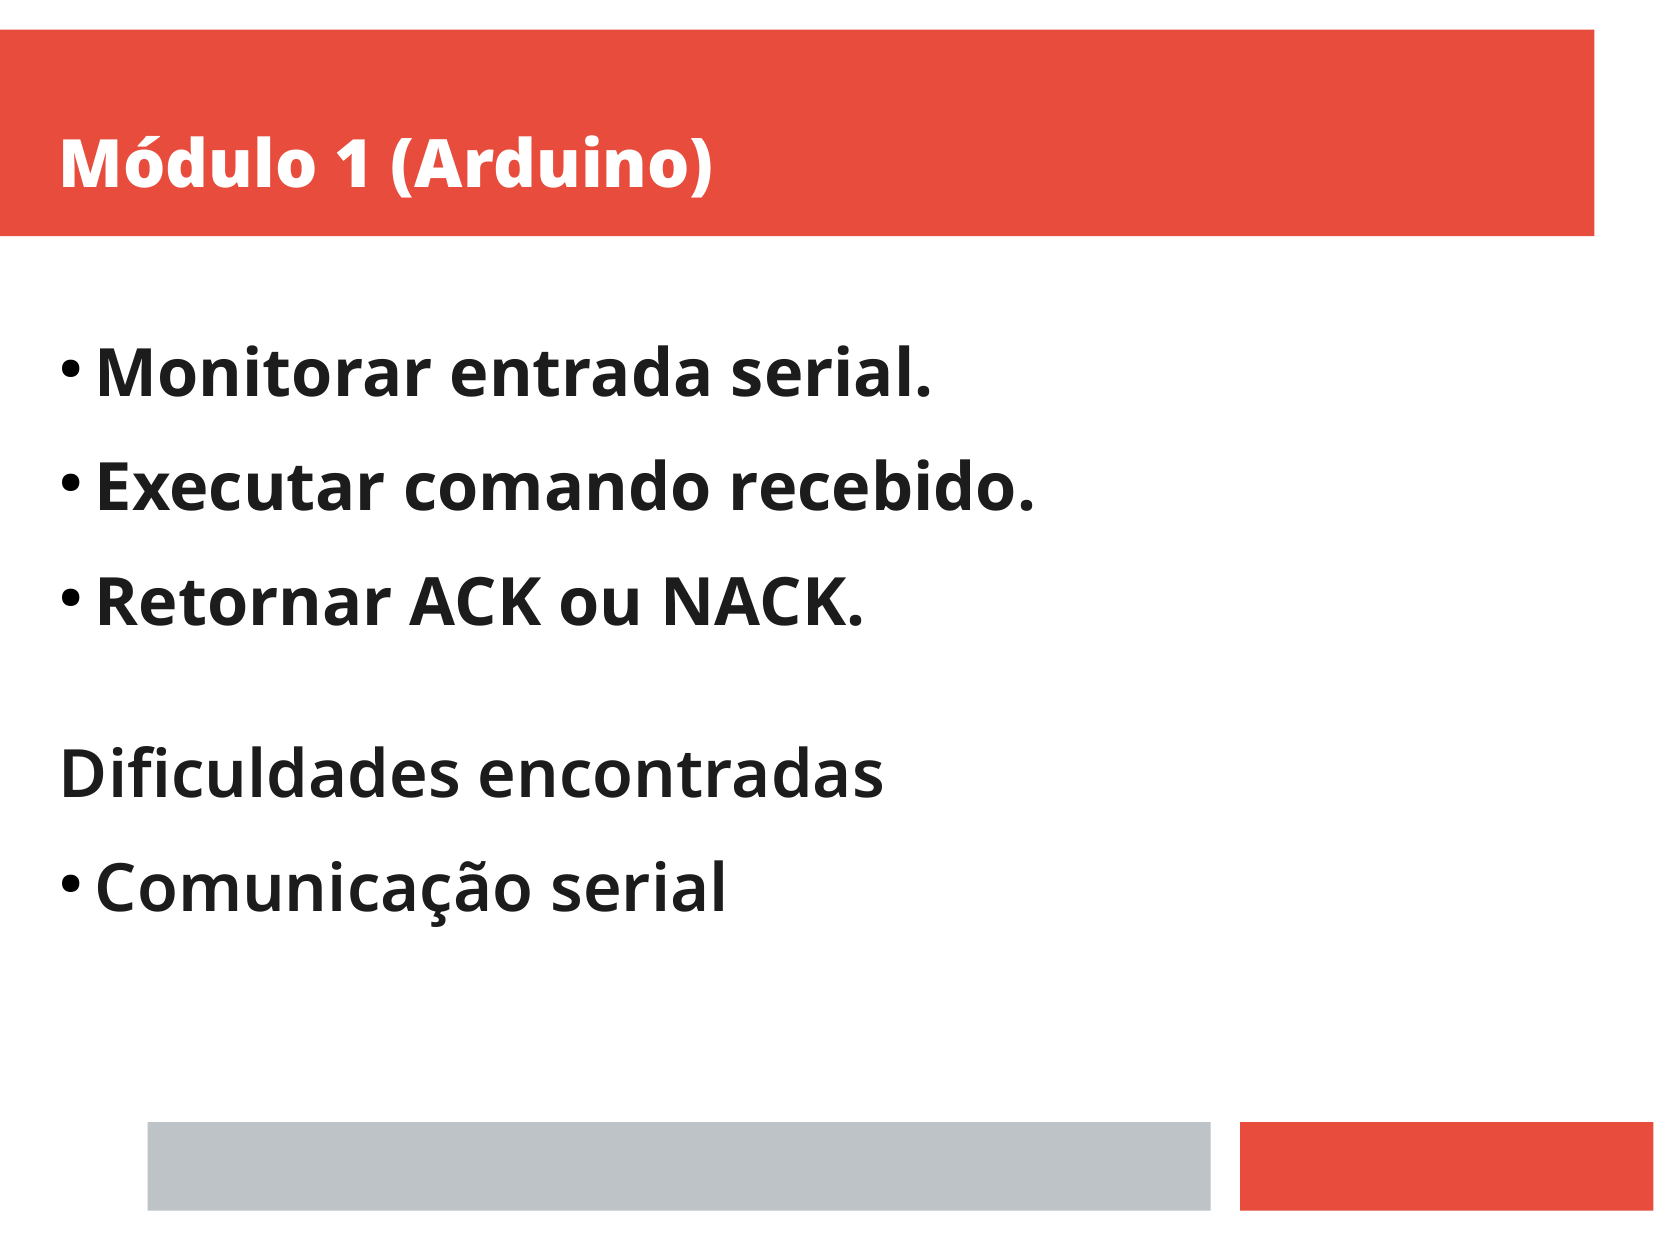

# Módulo 1 (Arduino)
Monitorar entrada serial.
Executar comando recebido.
Retornar ACK ou NACK.
Dificuldades encontradas
Comunicação serial